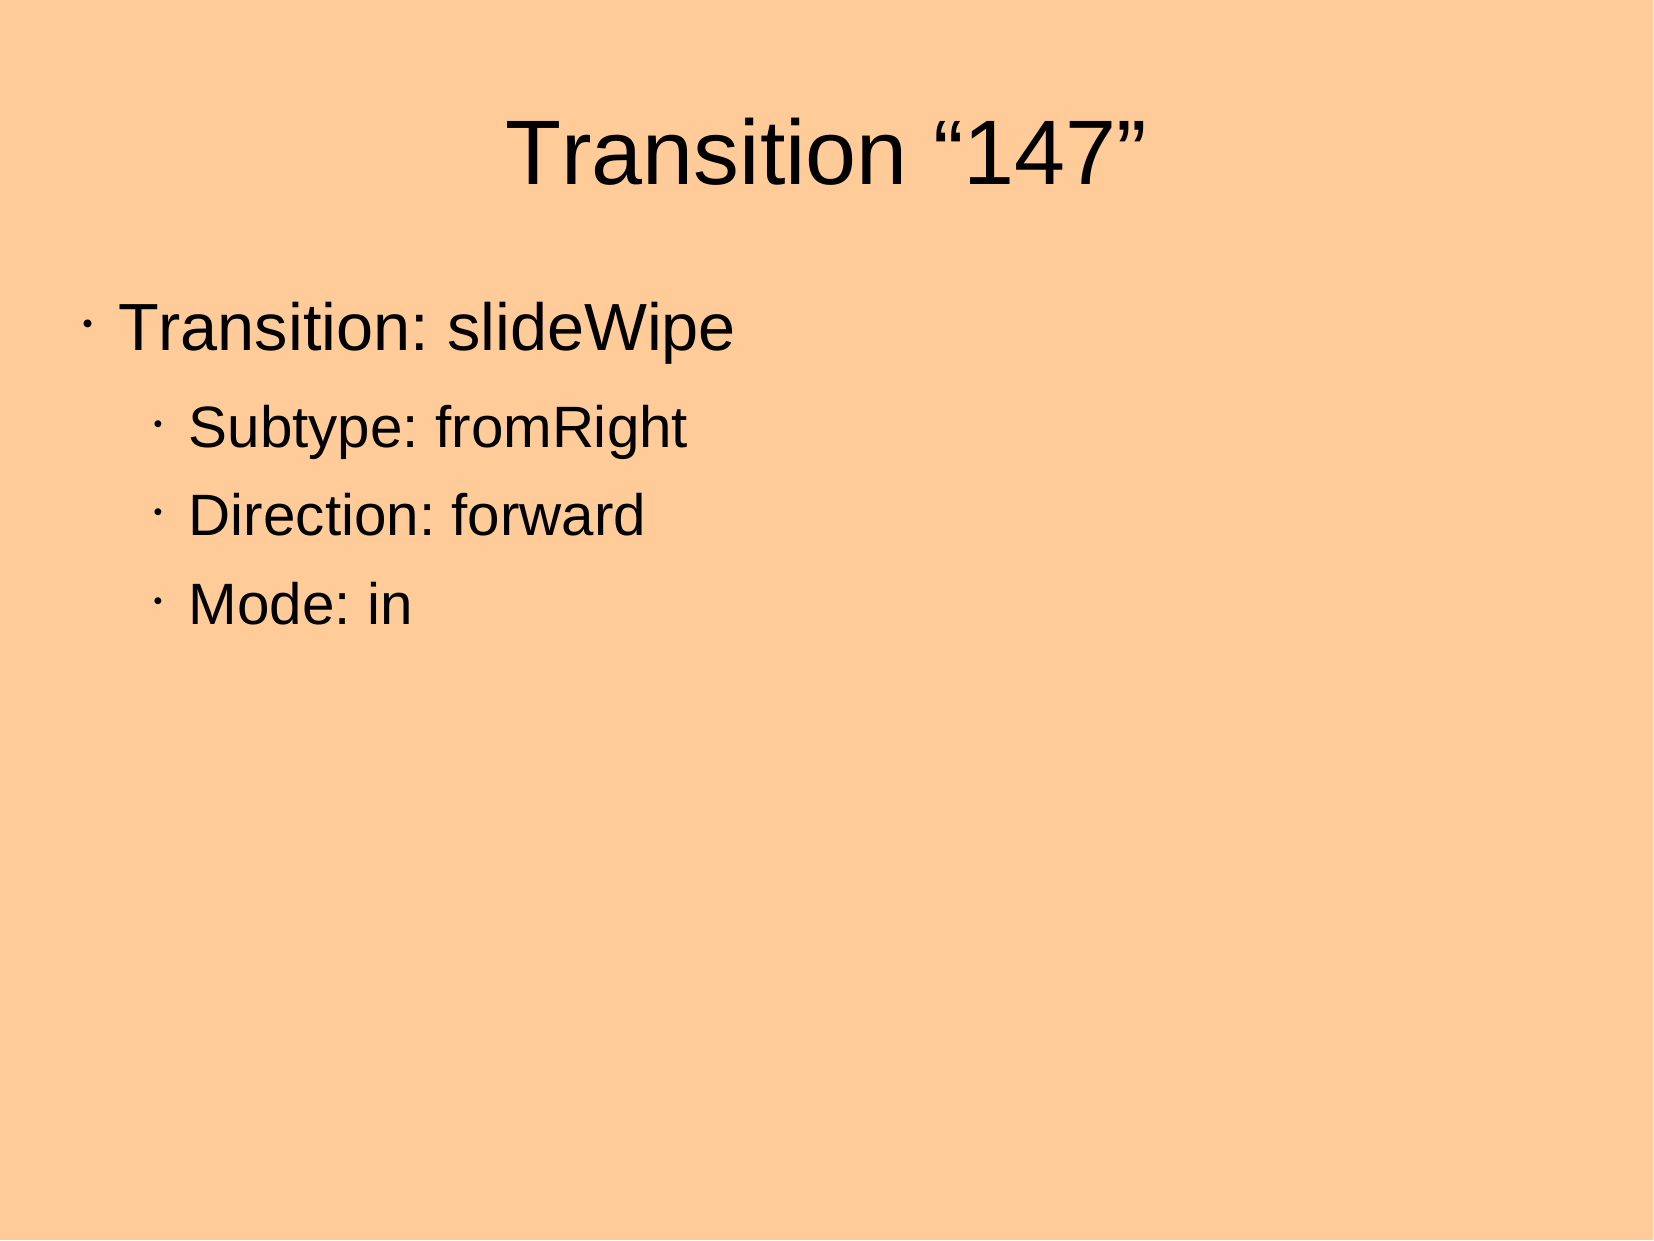

# Transition “147”
Transition: slideWipe
Subtype: fromRight
Direction: forward
Mode: in